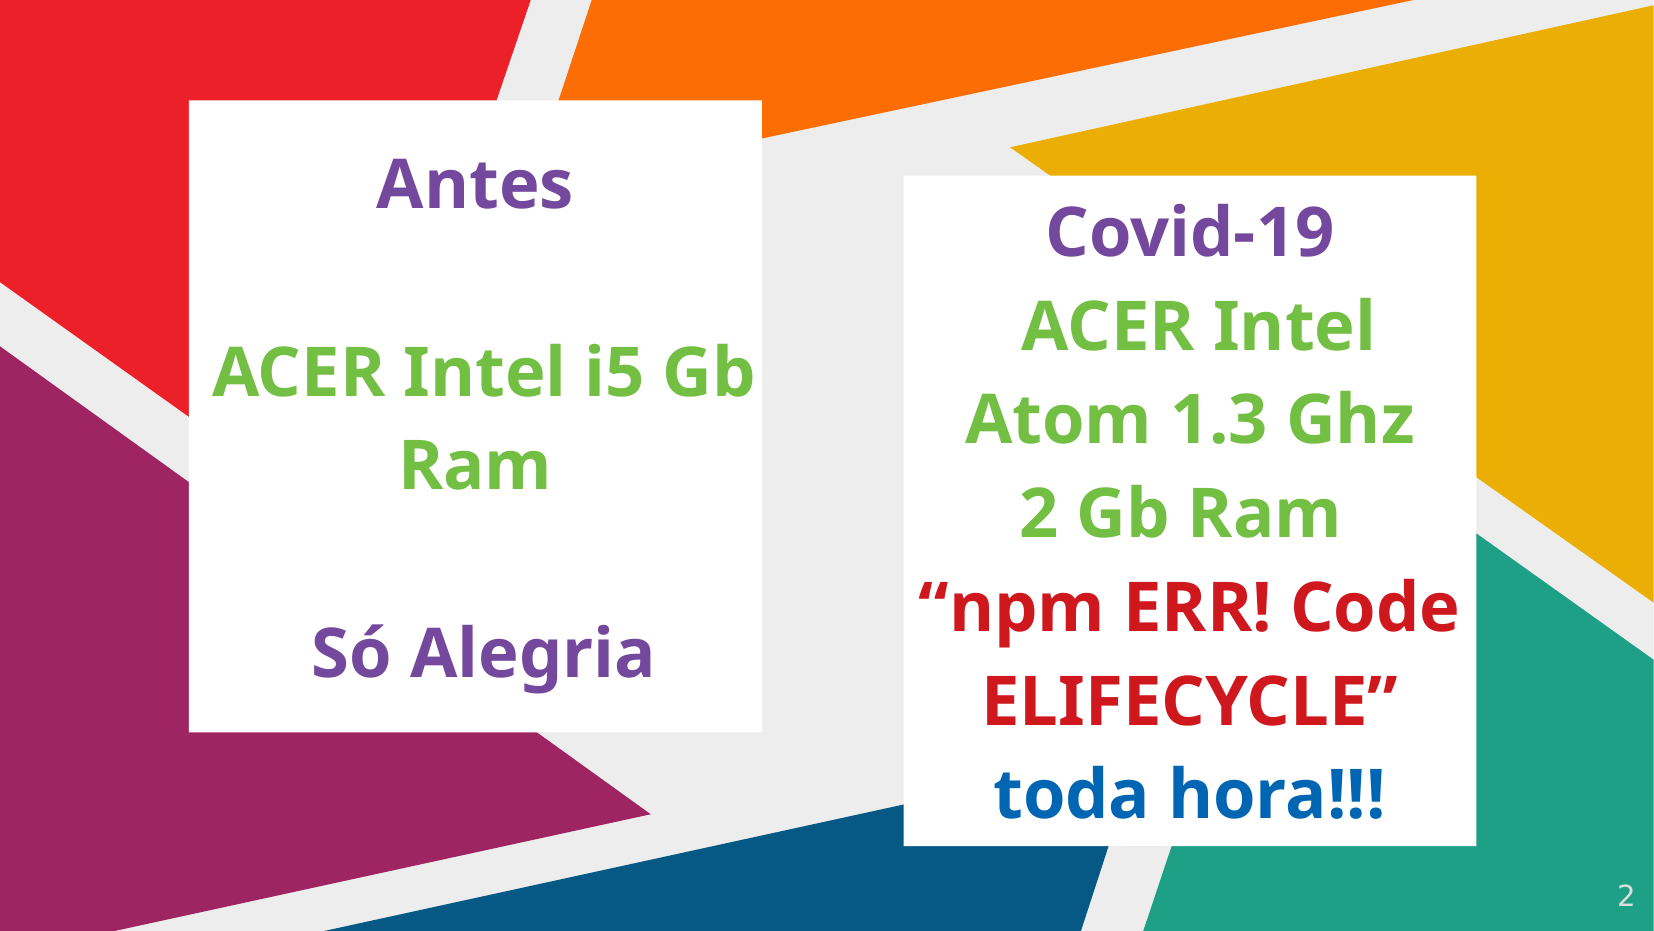

Antes
 ACER Intel i5 Gb Ram
 Só Alegria
Covid-19
 ACER Intel Atom 1.3 Ghz
2 Gb Ram
“npm ERR! Code ELIFECYCLE” toda hora!!!
2